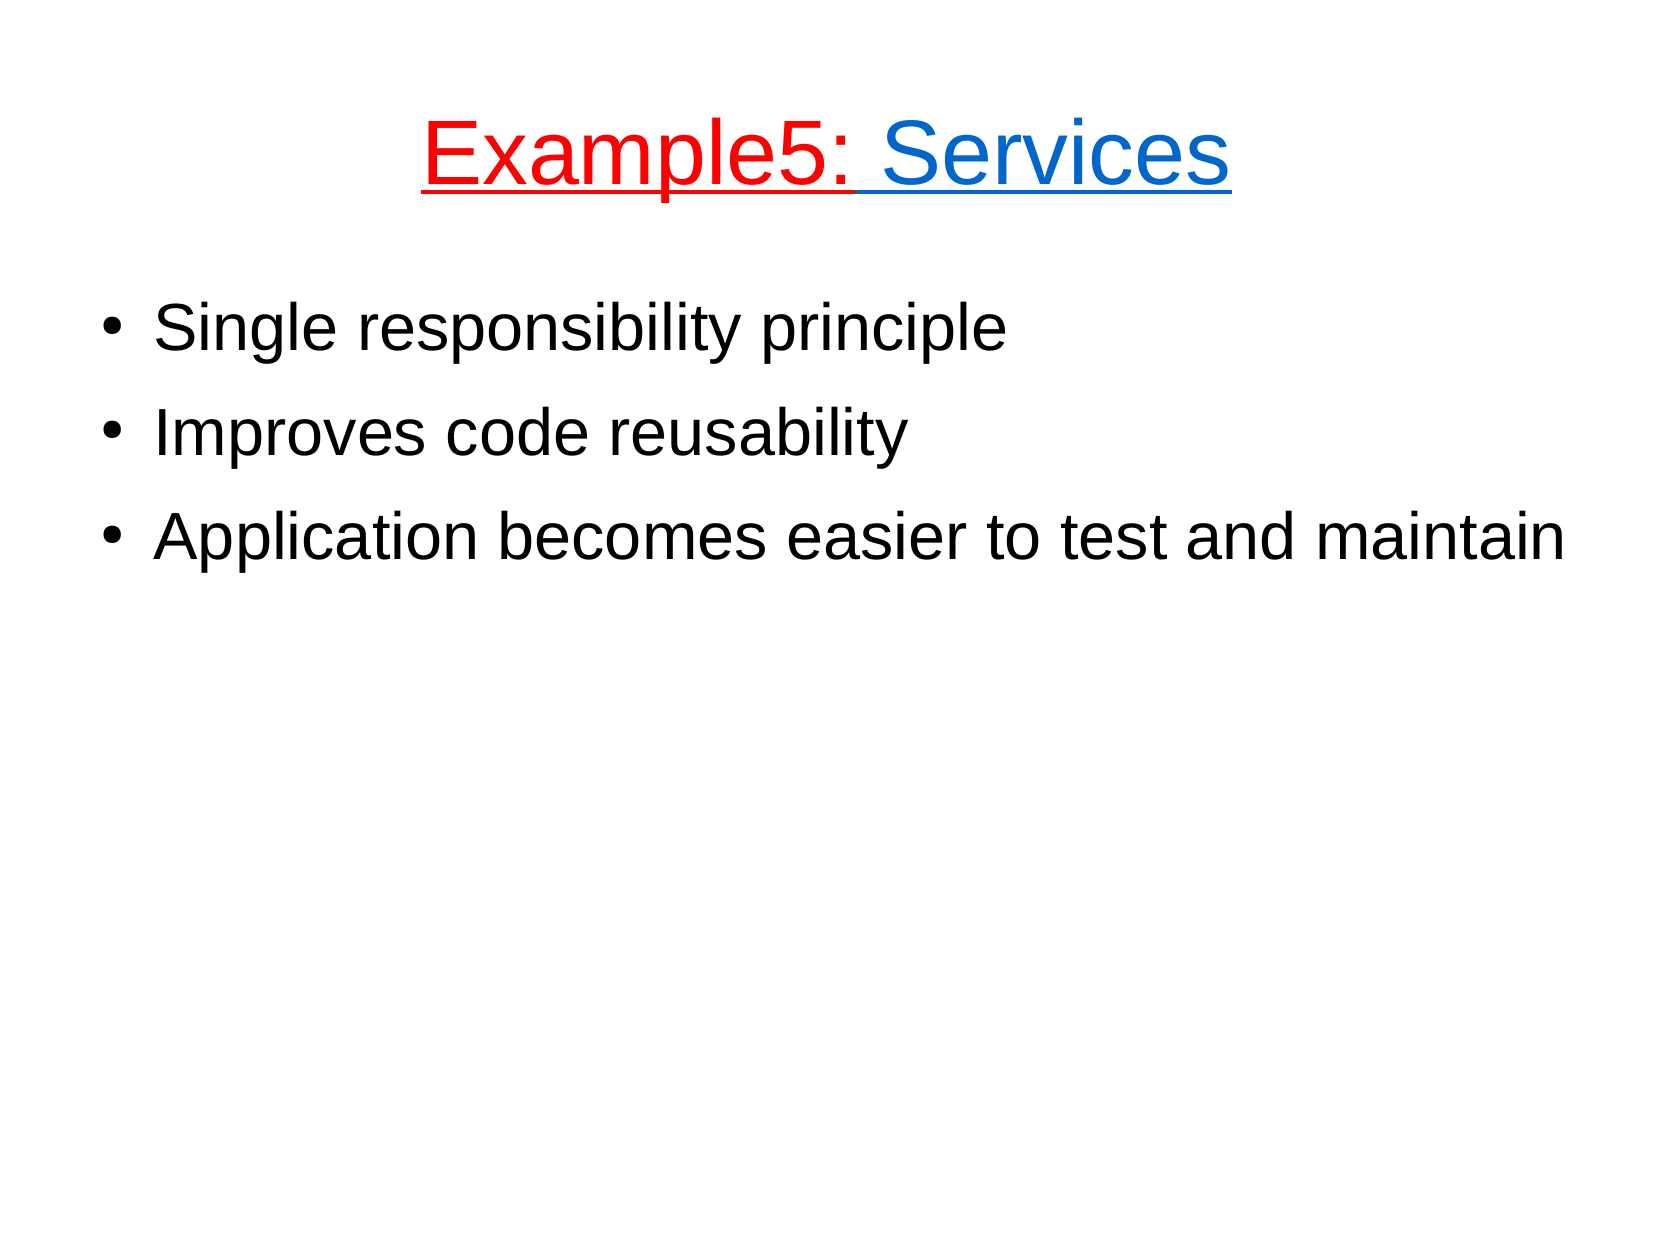

# Example5: Services
Single responsibility principle
Improves code reusability
Application becomes easier to test and maintain